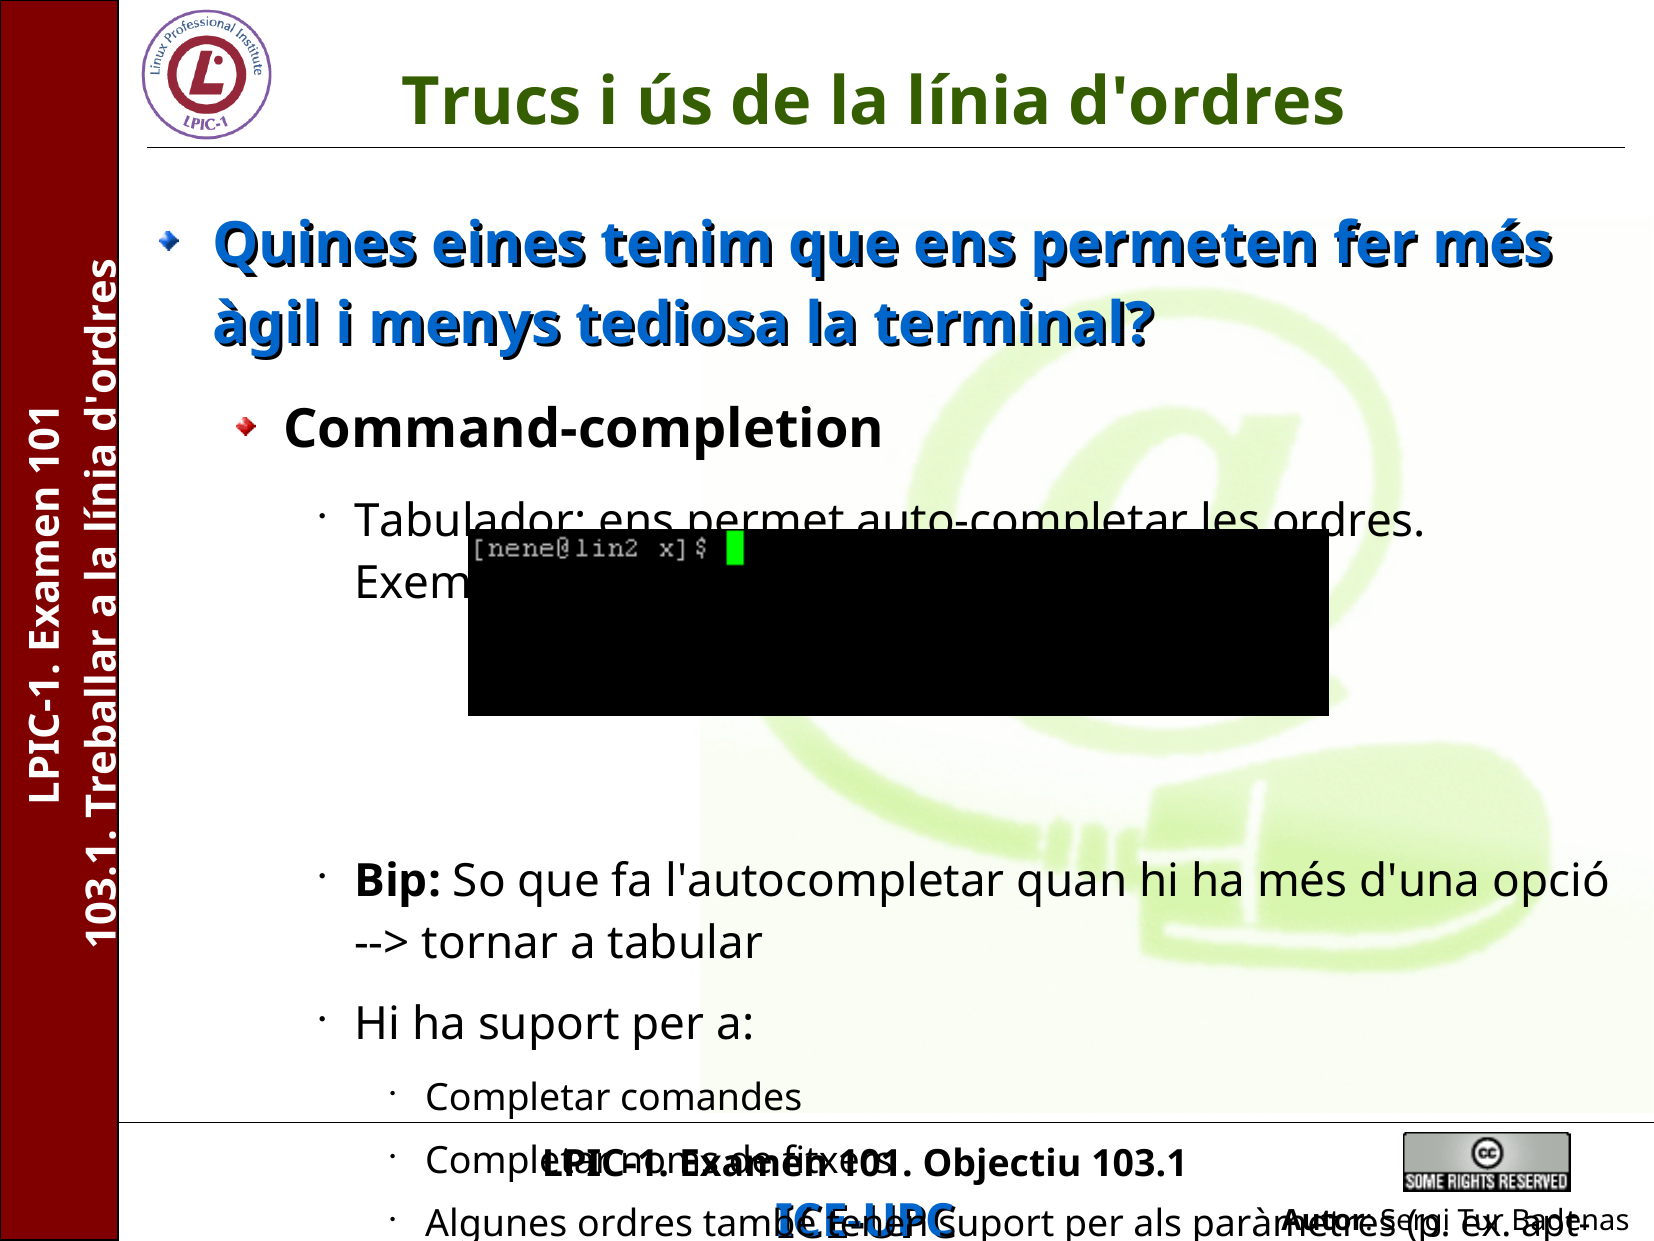

# Trucs i ús de la línia d'ordres
Quines eines tenim que ens permeten fer més àgil i menys tediosa la terminal?
Command-completion
Tabulador: ens permet auto-completar les ordres. Exemple:
Bip: So que fa l'autocompletar quan hi ha més d'una opció --> tornar a tabular
Hi ha suport per a:
Completar comandes
Completar noms de fitxers
Algunes ordres també tenen suport per als paràmetres (p. ex. apt-get)